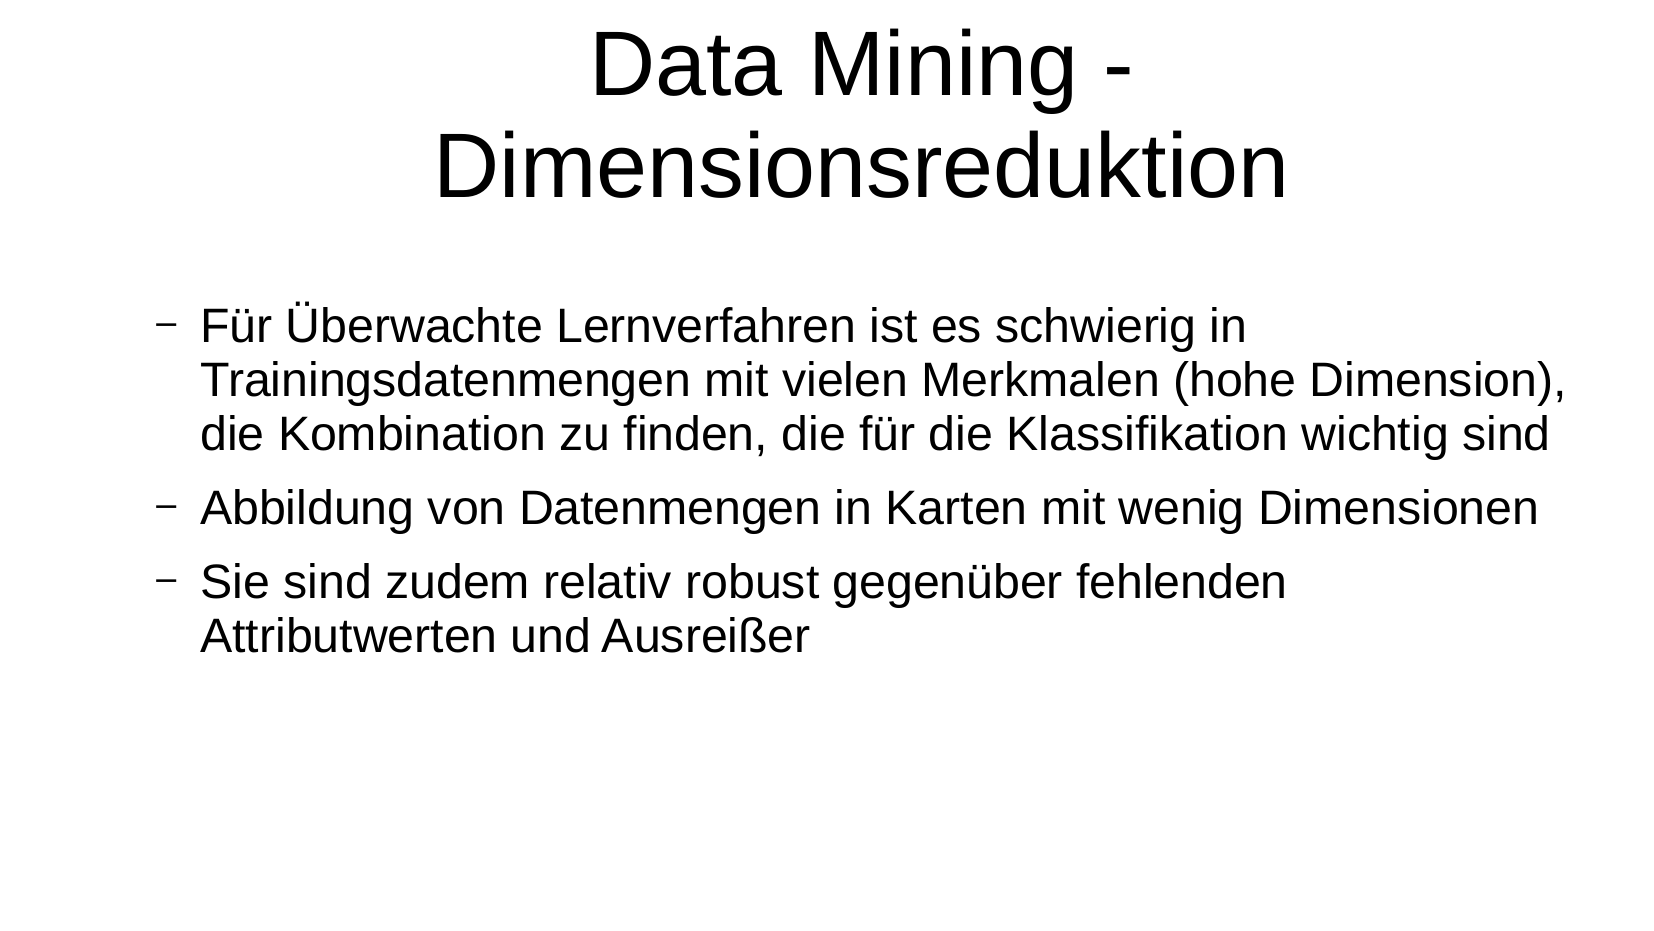

# Data Mining - Dimensionsreduktion
Für Überwachte Lernverfahren ist es schwierig in Trainingsdatenmengen mit vielen Merkmalen (hohe Dimension), die Kombination zu finden, die für die Klassifikation wichtig sind
Abbildung von Datenmengen in Karten mit wenig Dimensionen
Sie sind zudem relativ robust gegenüber fehlenden Attributwerten und Ausreißer